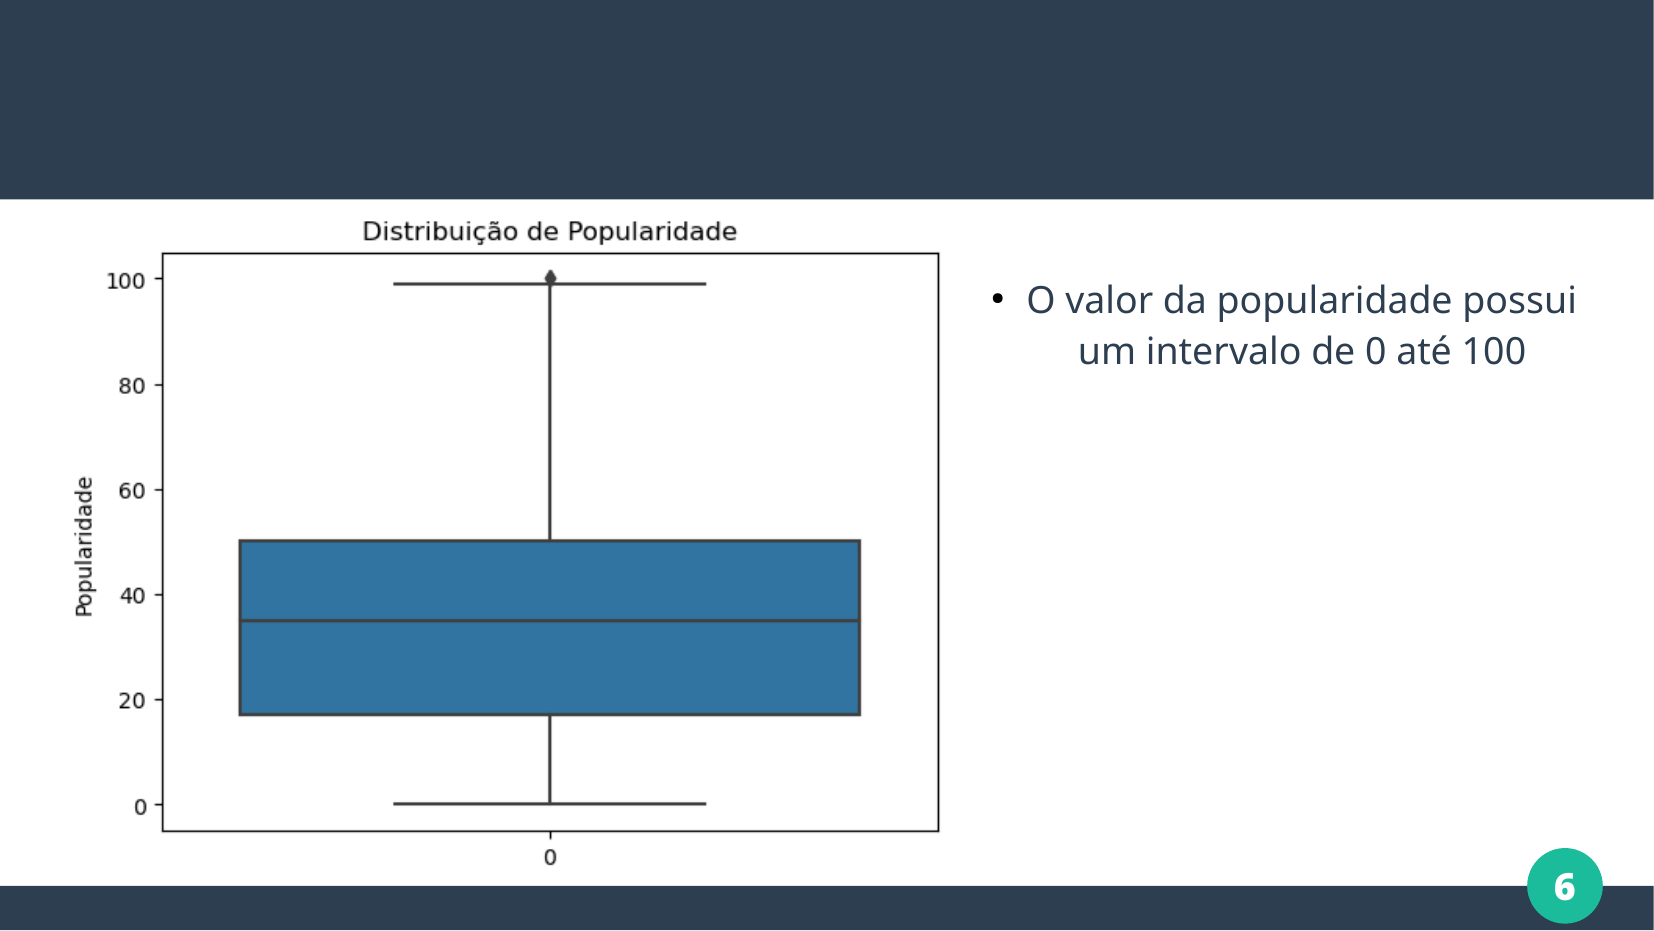

O valor da popularidade possui um intervalo de 0 até 100